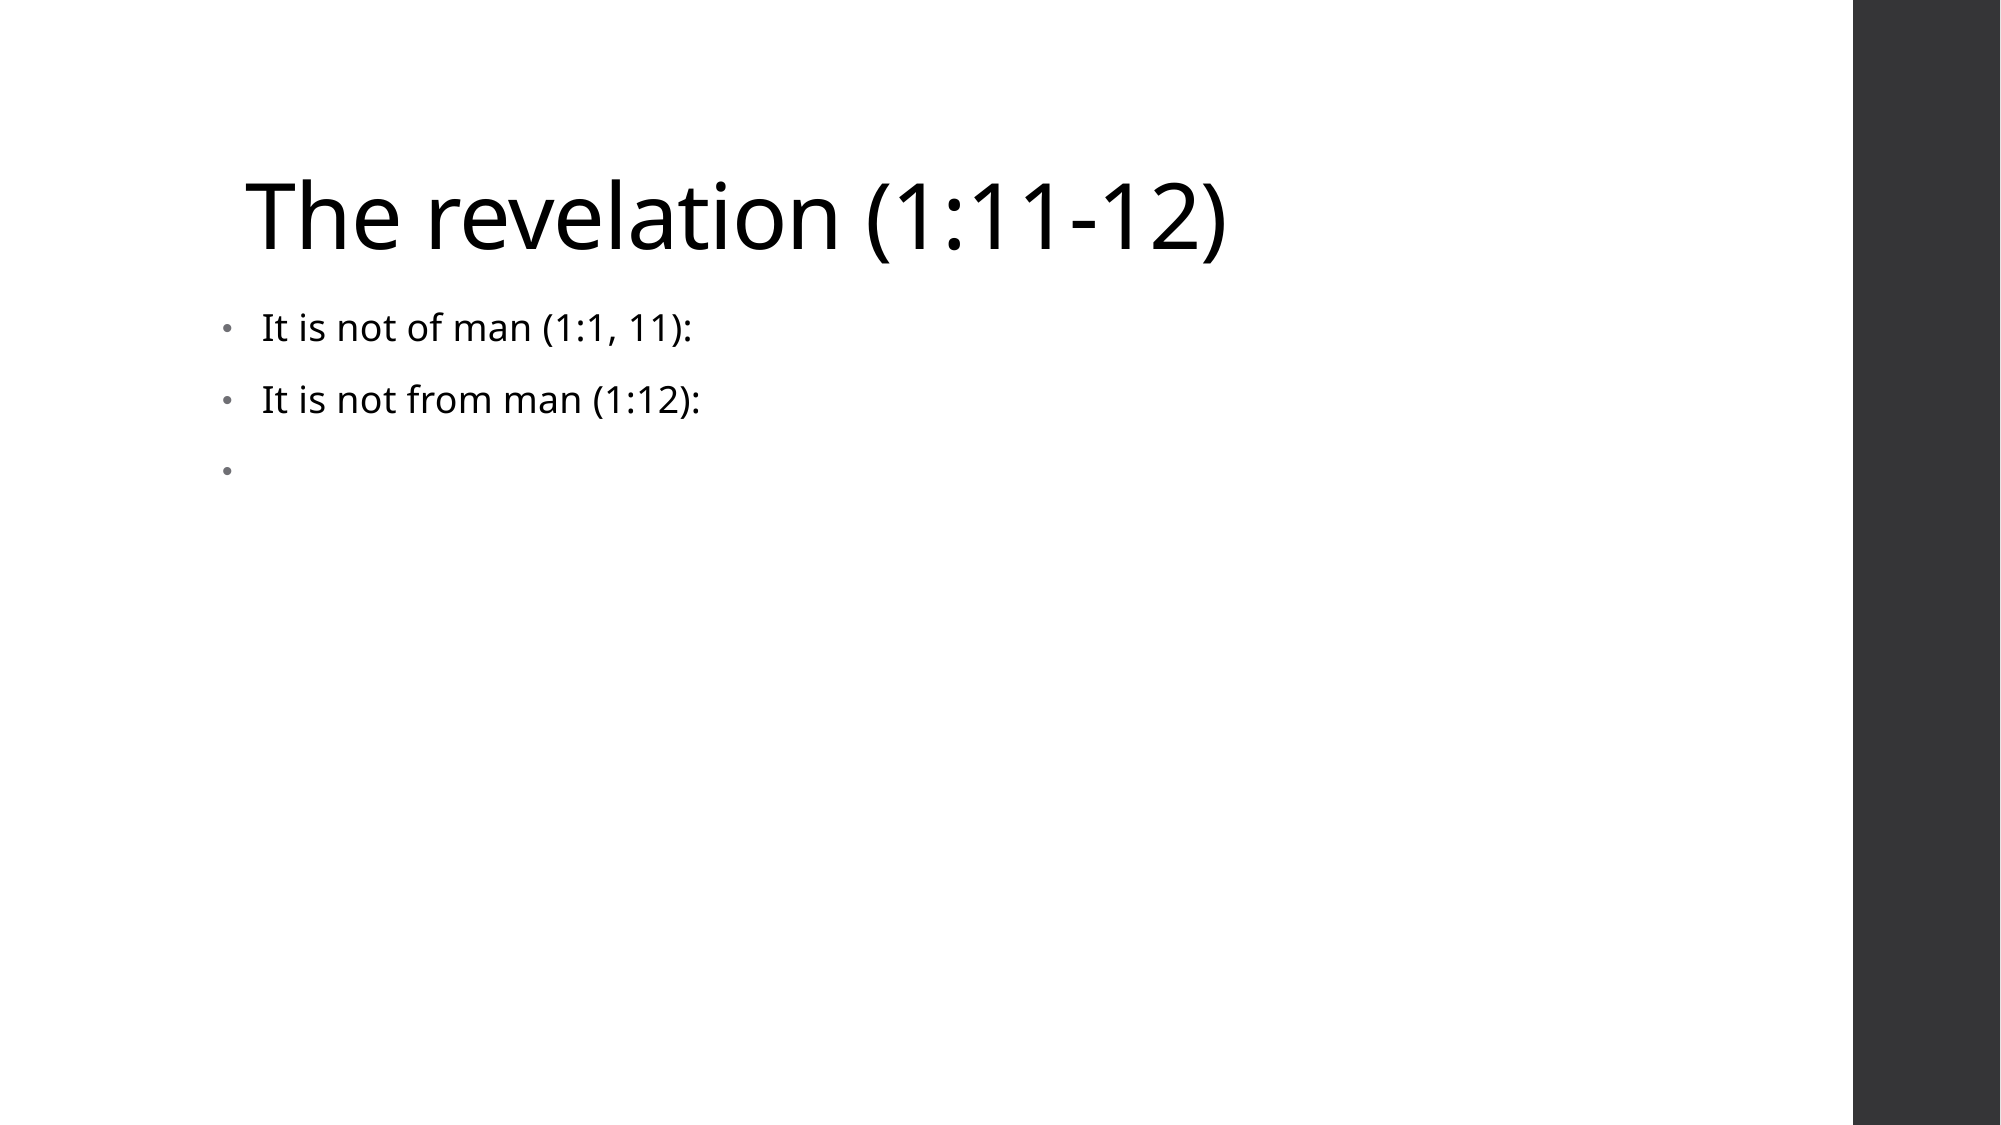

# The revelation (1:11-12)
 It is not of man (1:1, 11):
 It is not from man (1:12):